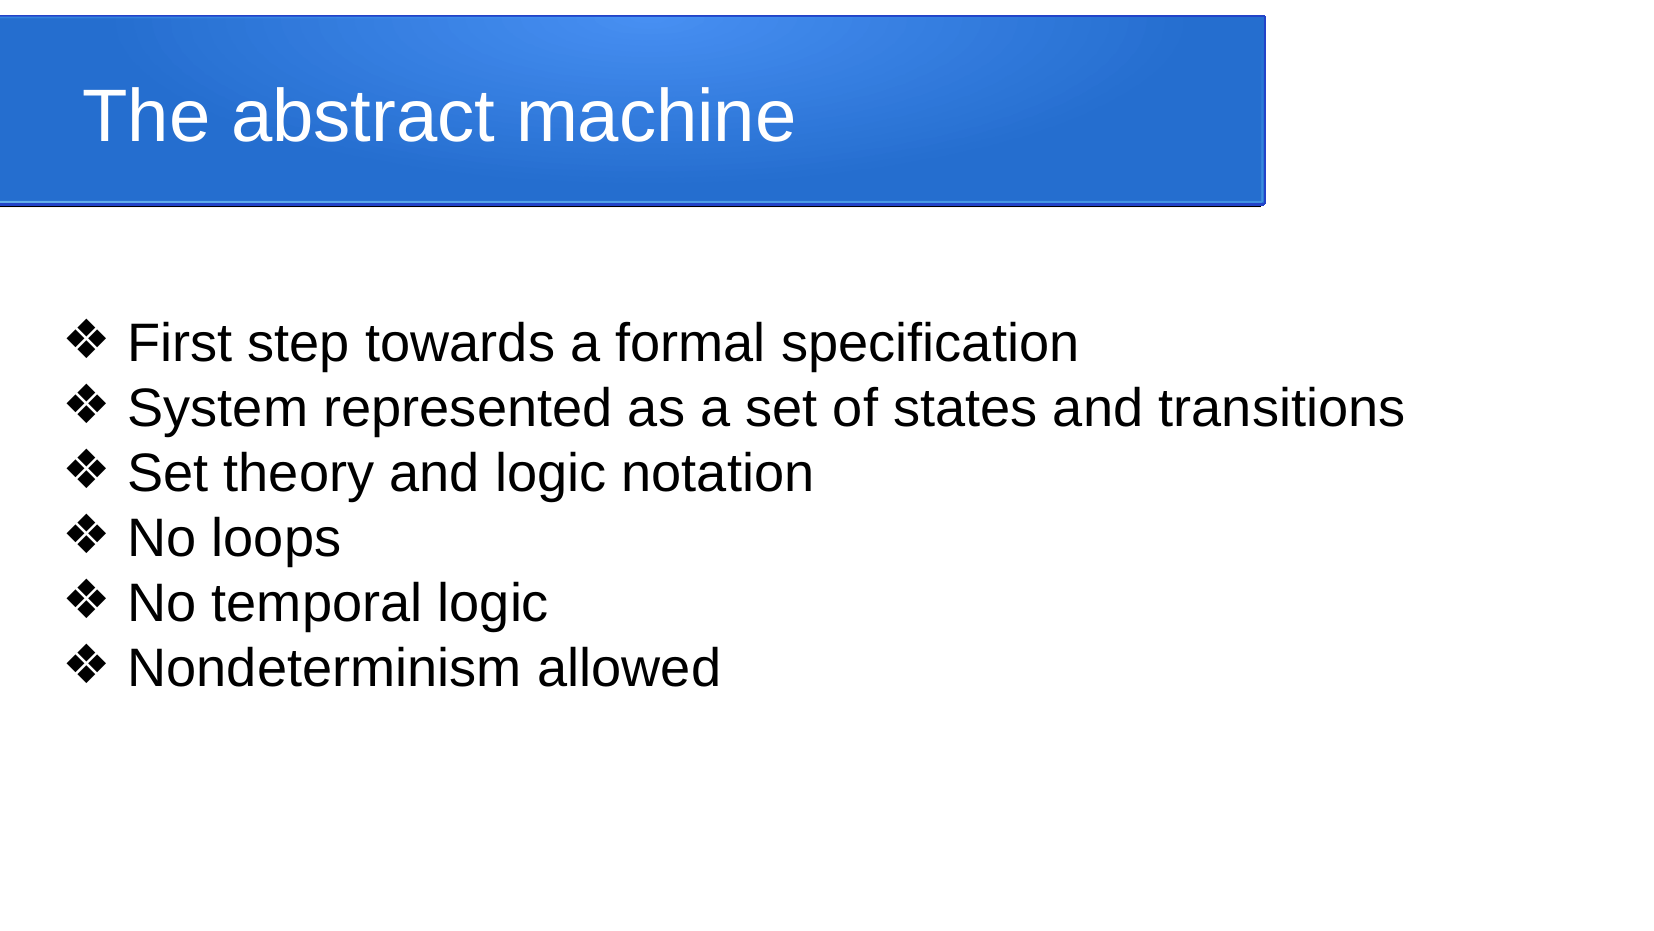

The abstract machine
First step towards a formal specification
System represented as a set of states and transitions
Set theory and logic notation
No loops
No temporal logic
Nondeterminism allowed